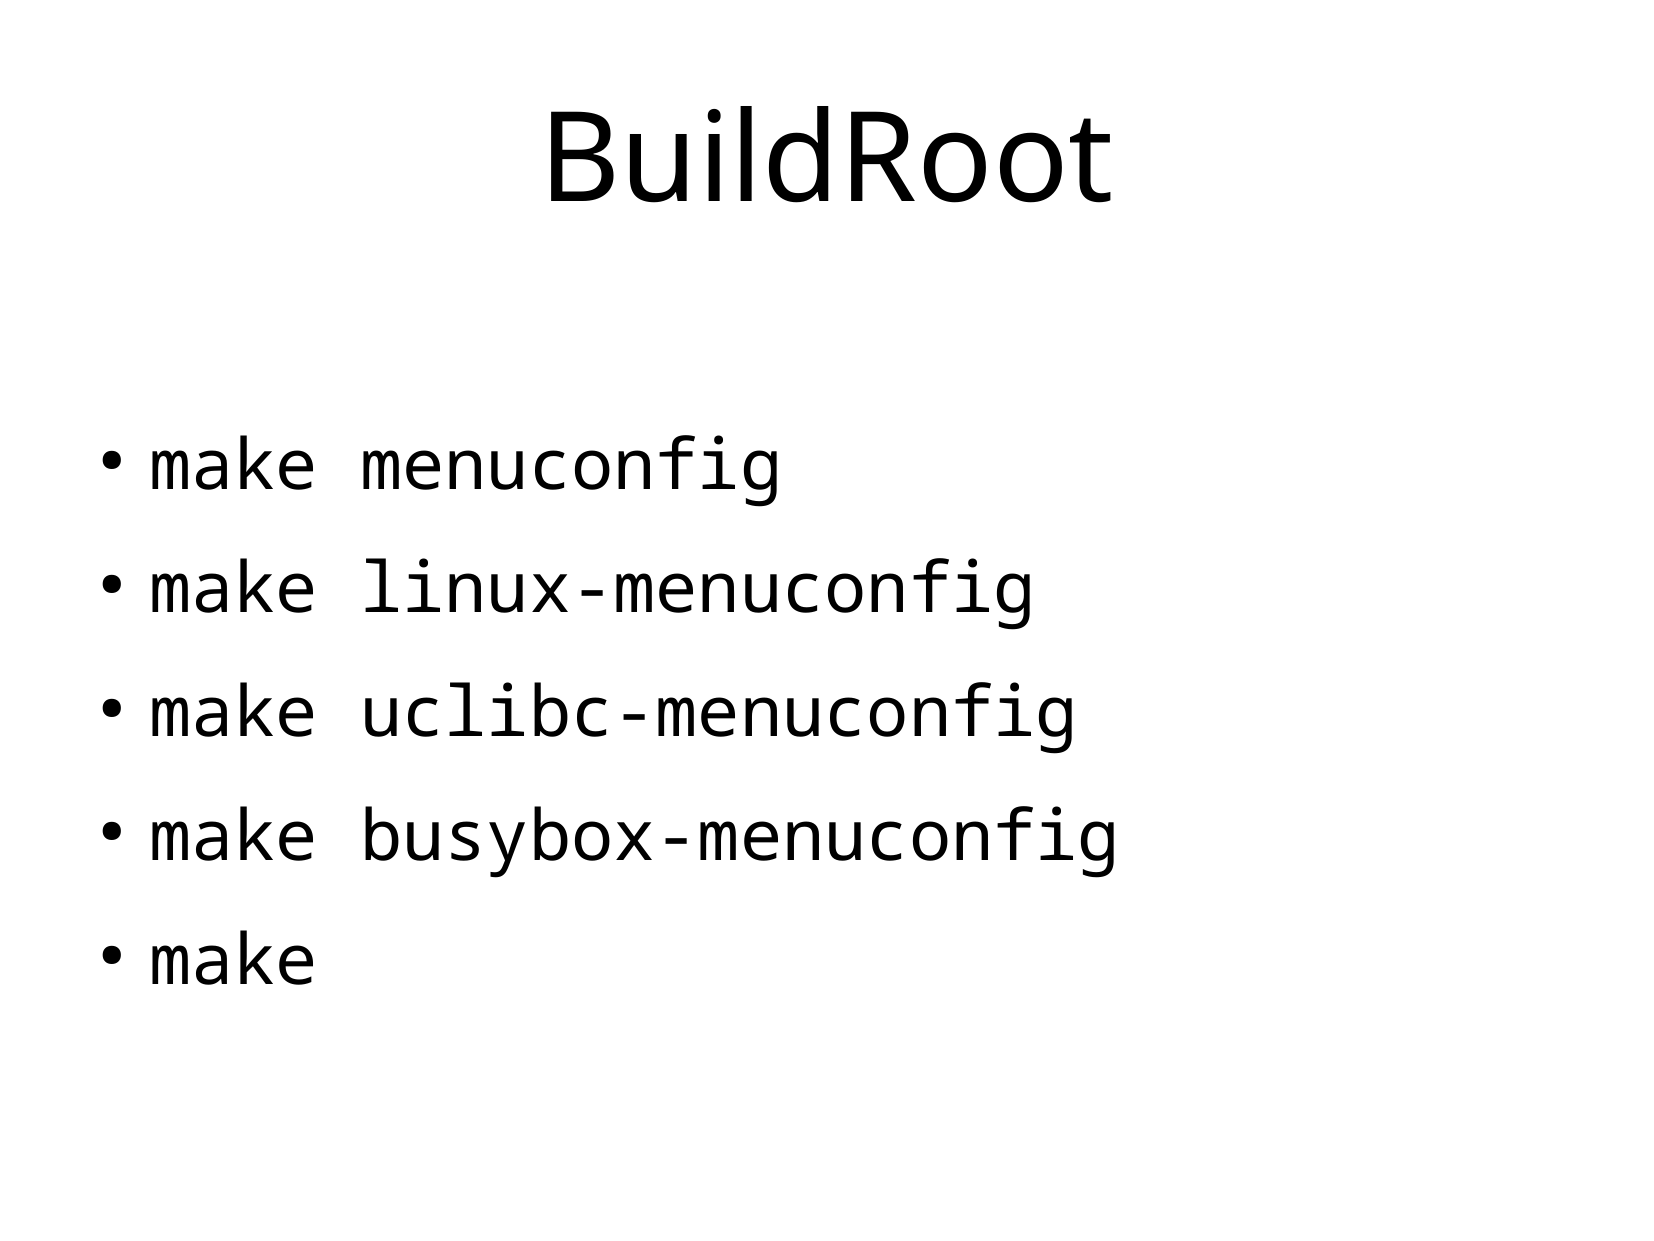

# BuildRoot
make menuconfig
make linux-menuconfig
make uclibc-menuconfig
make busybox-menuconfig
make